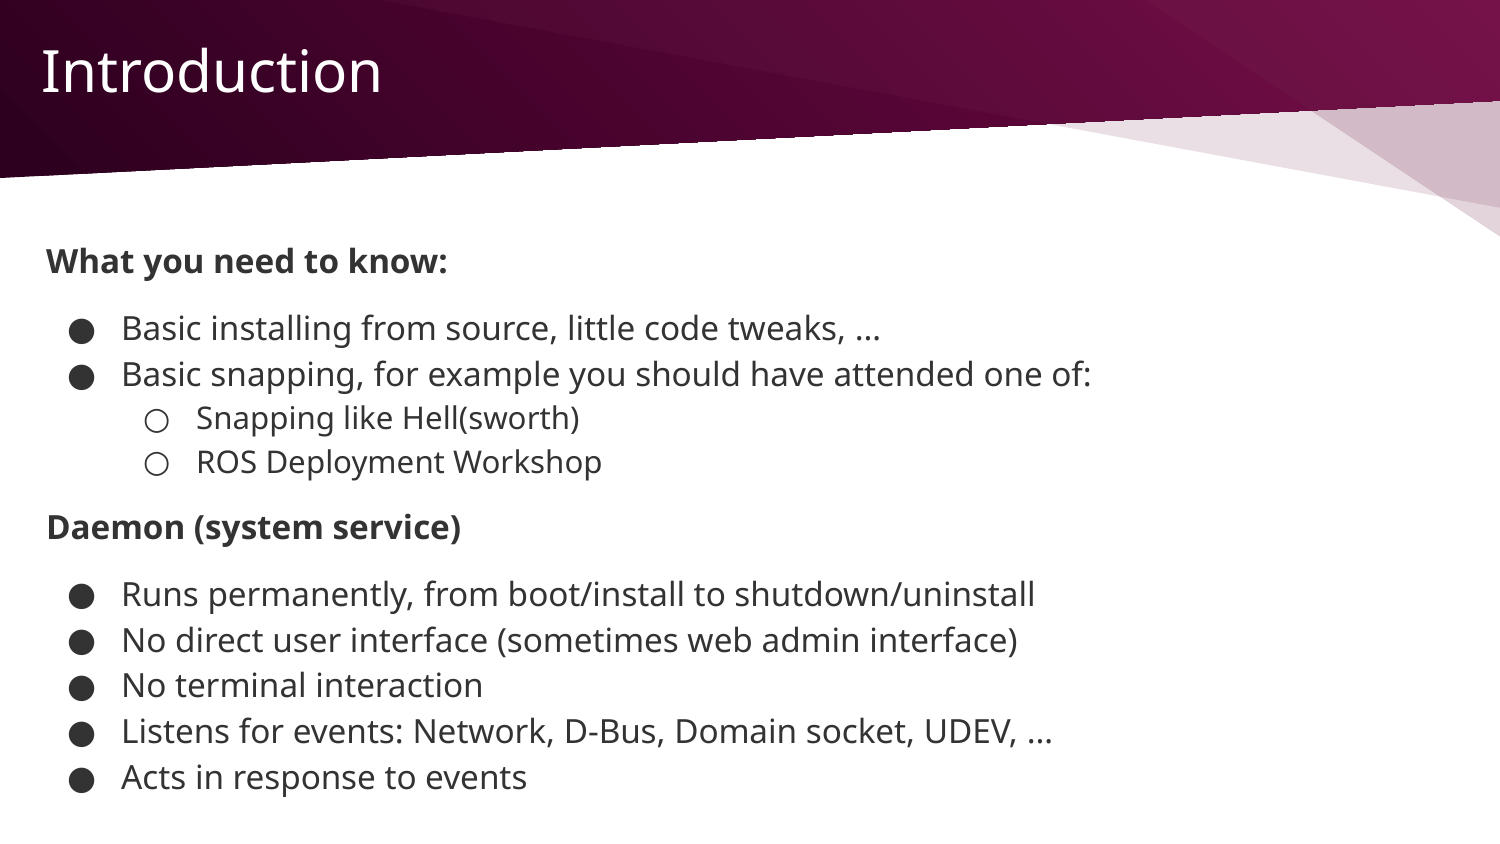

# Introduction
What you need to know:
Basic installing from source, little code tweaks, …
Basic snapping, for example you should have attended one of:
Snapping like Hell(sworth)
ROS Deployment Workshop
Daemon (system service)
Runs permanently, from boot/install to shutdown/uninstall
No direct user interface (sometimes web admin interface)
No terminal interaction
Listens for events: Network, D-Bus, Domain socket, UDEV, …
Acts in response to events